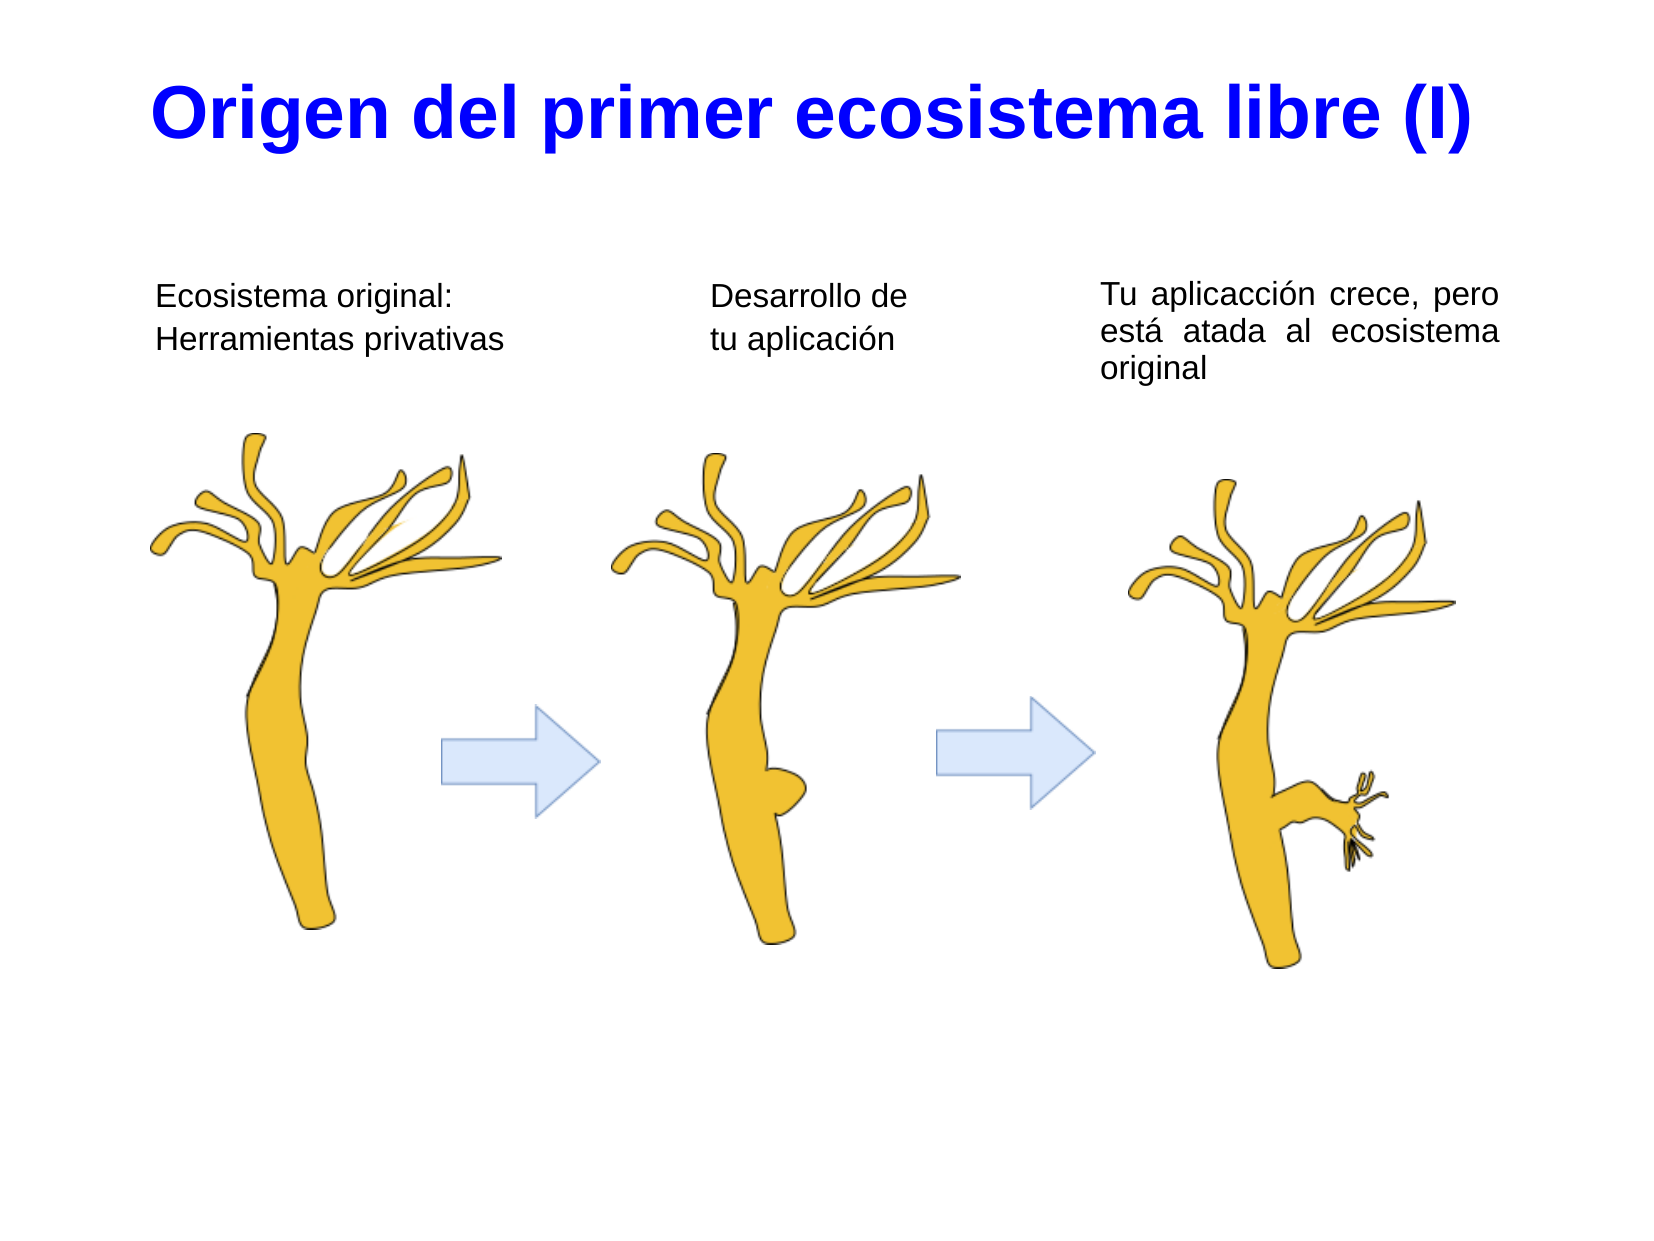

Origen del primer ecosistema libre (I)
Tu aplicacción crece, pero está atada al ecosistema original
Ecosistema original:
Herramientas privativas
Desarrollo de
tu aplicación